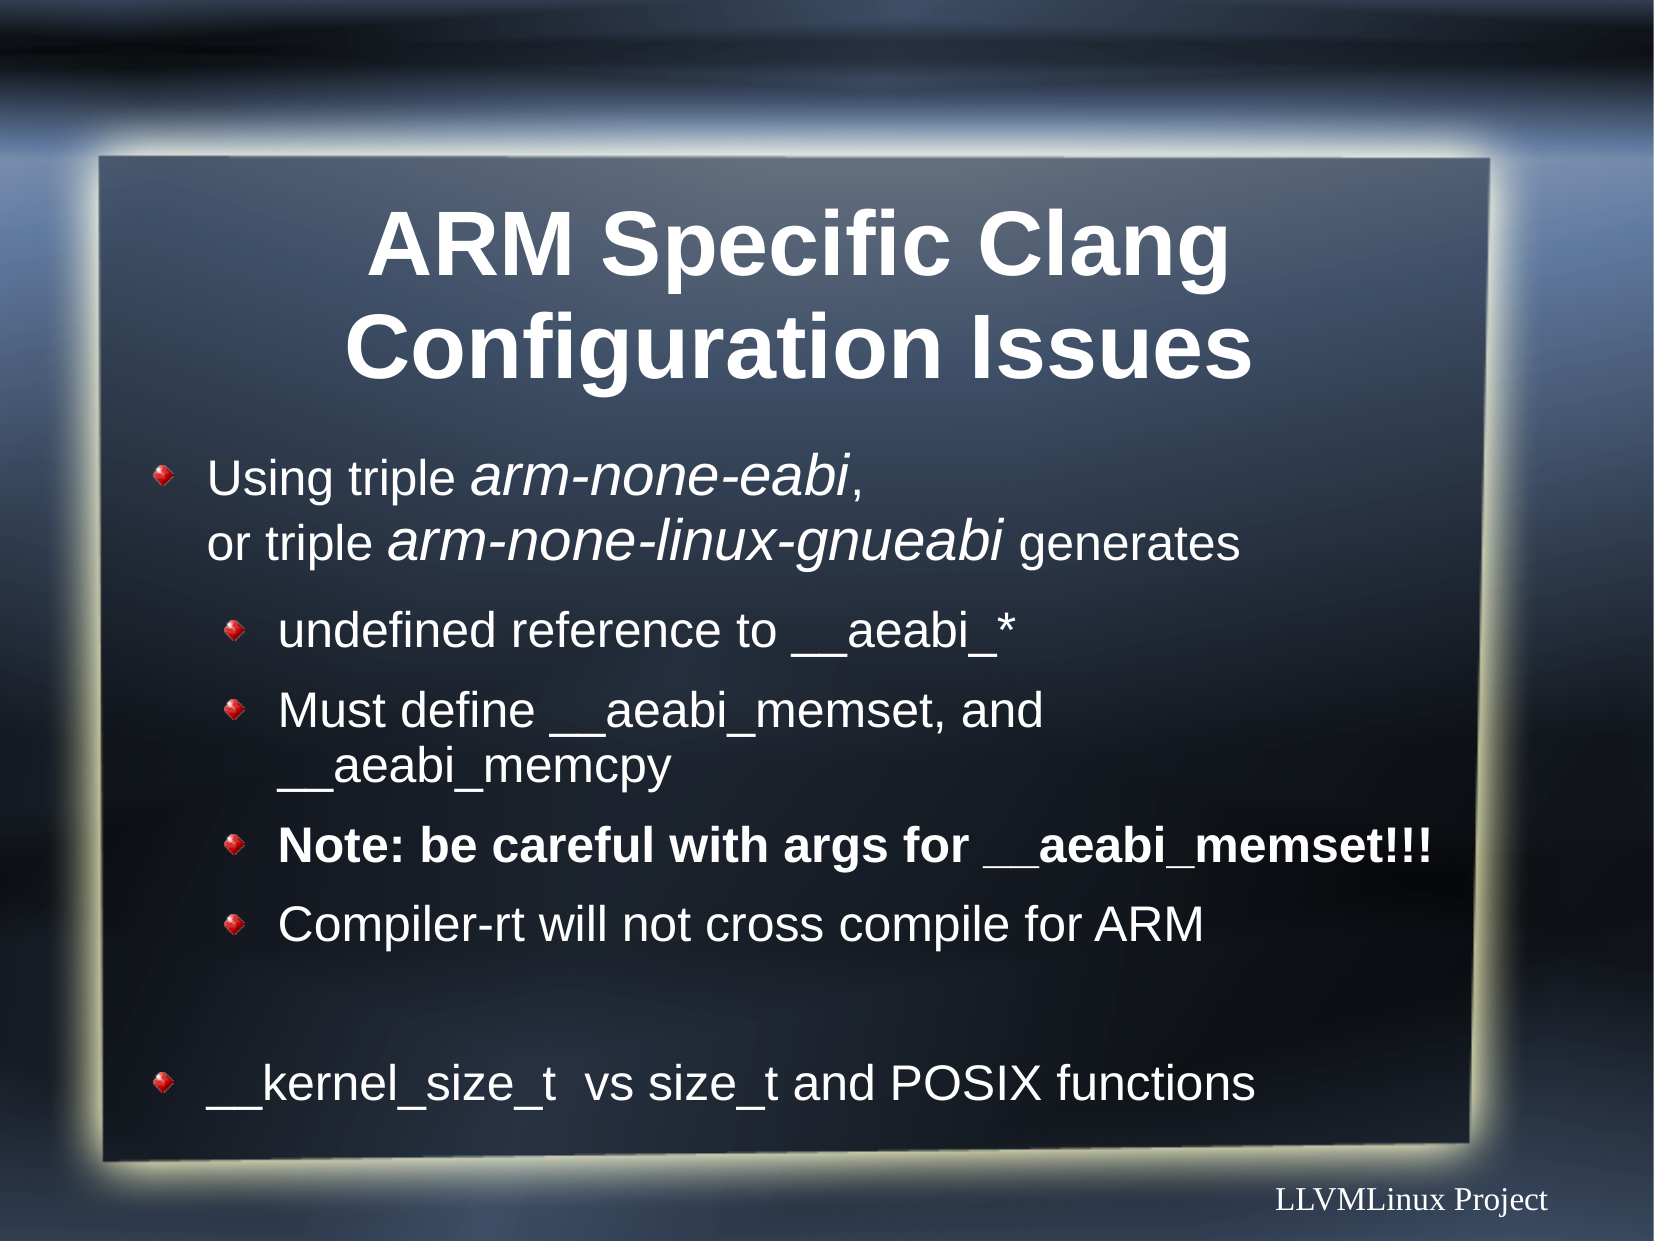

# ARM Specific Clang Configuration Issues
Using triple arm-none-eabi, or triple arm-none-linux-gnueabi generates
undefined reference to __aeabi_*
Must define __aeabi_memset, and __aeabi_memcpy
Note: be careful with args for __aeabi_memset!!!
Compiler-rt will not cross compile for ARM
__kernel_size_t vs size_t and POSIX functions